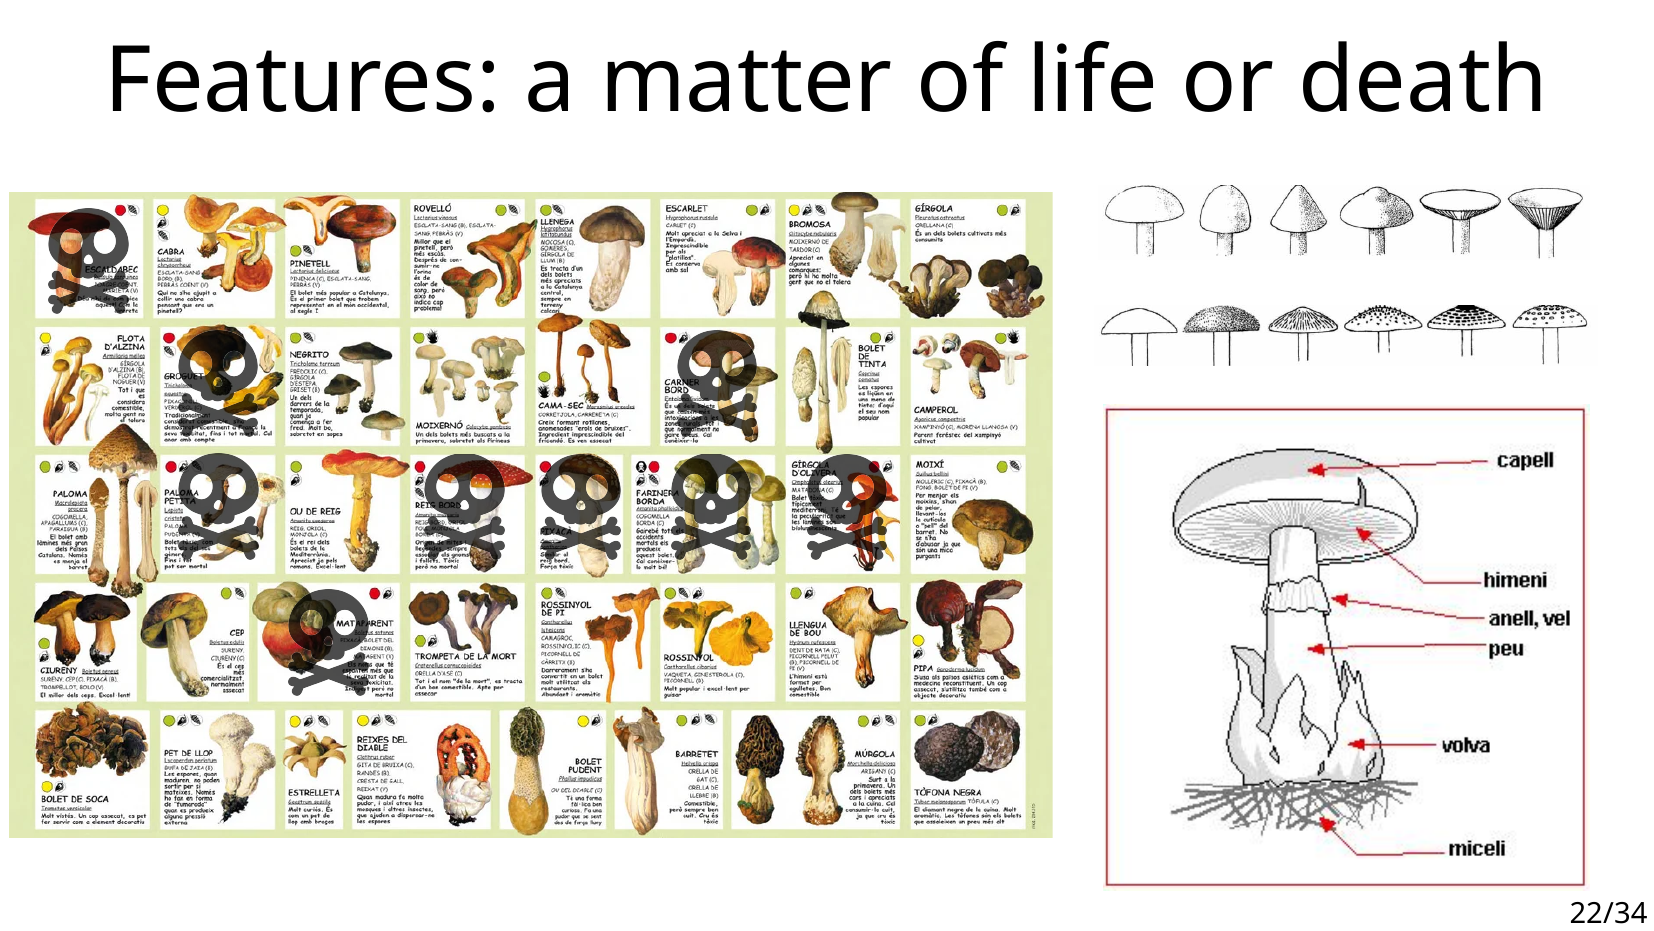

# Features: a matter of life or death
22